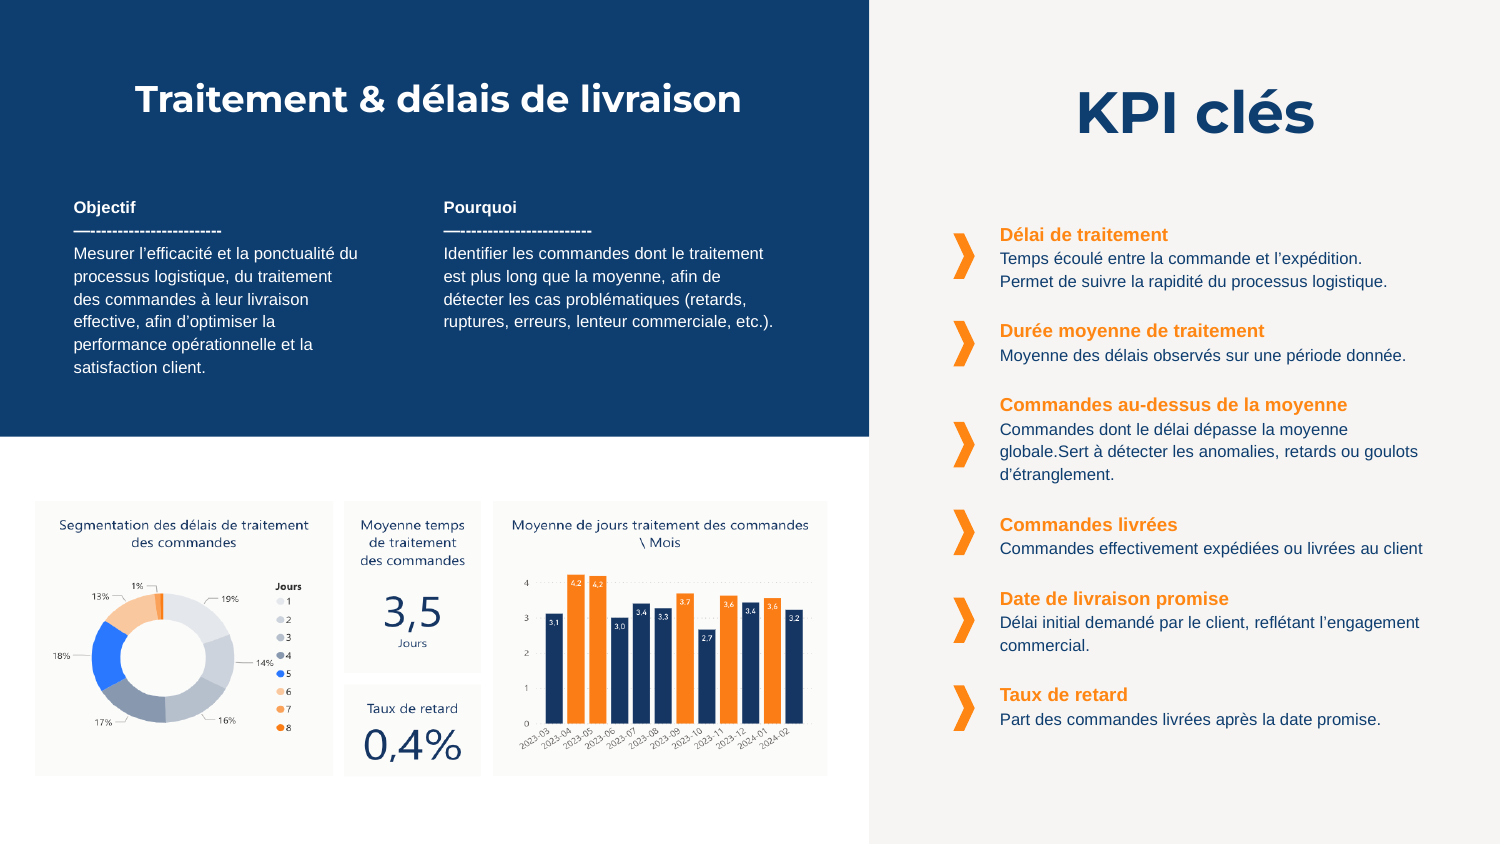

# Traitement & délais de livraison
KPI clés
Objectif
—------------------------
Mesurer l’efficacité et la ponctualité du processus logistique, du traitement des commandes à leur livraison effective, afin d’optimiser la performance opérationnelle et la satisfaction client.
Pourquoi
—------------------------
Identifier les commandes dont le traitement est plus long que la moyenne, afin de détecter les cas problématiques (retards, ruptures, erreurs, lenteur commerciale, etc.).
Délai de traitement
Temps écoulé entre la commande et l’expédition.
Permet de suivre la rapidité du processus logistique.
Durée moyenne de traitement
Moyenne des délais observés sur une période donnée.
Commandes au-dessus de la moyenne
Commandes dont le délai dépasse la moyenne globale.Sert à détecter les anomalies, retards ou goulots d’étranglement.
Commandes livrées
Commandes effectivement expédiées ou livrées au client
Date de livraison promise
Délai initial demandé par le client, reflétant l’engagement commercial.
Taux de retard
Part des commandes livrées après la date promise.